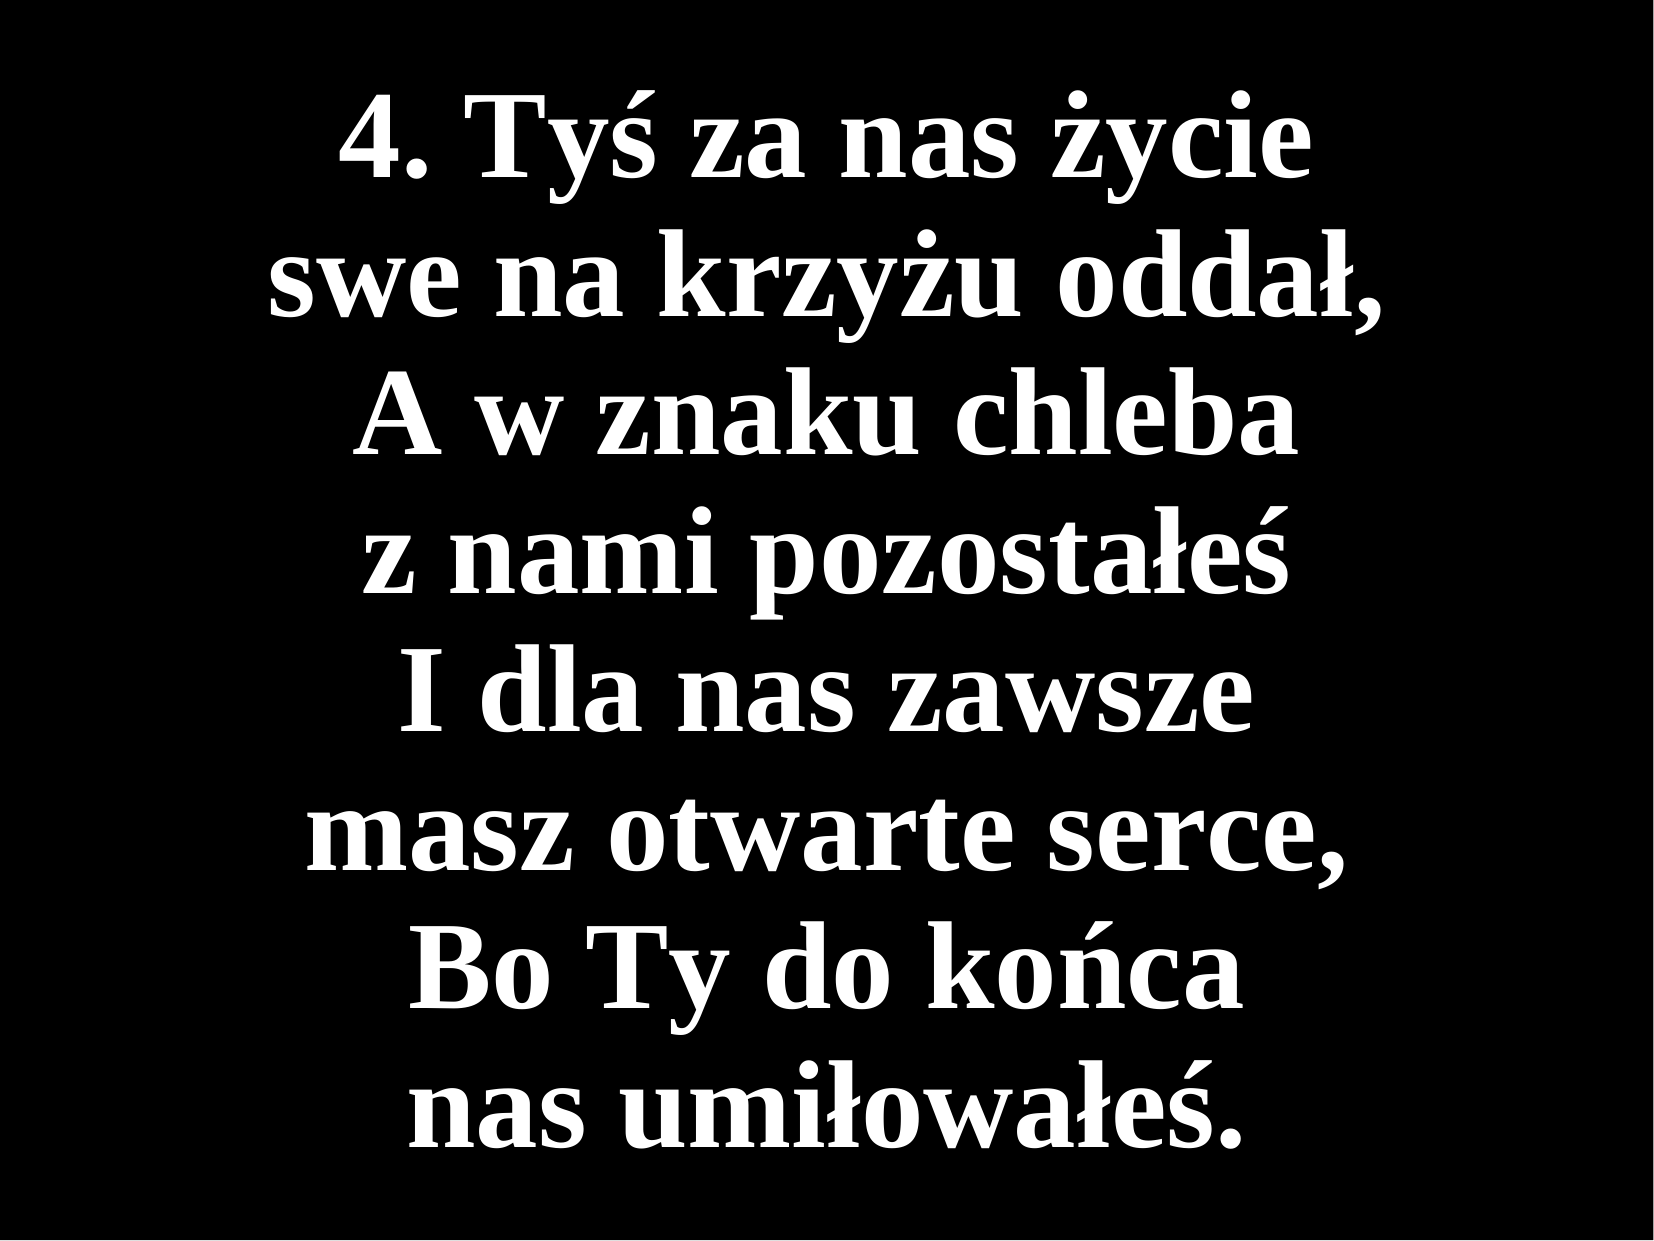

# 4. Tyś za nas życie swe na krzyżu oddał, A w znaku chleba z nami pozostałeś I dla nas zawsze masz otwarte serce, Bo Ty do końca nas umiłowałeś.